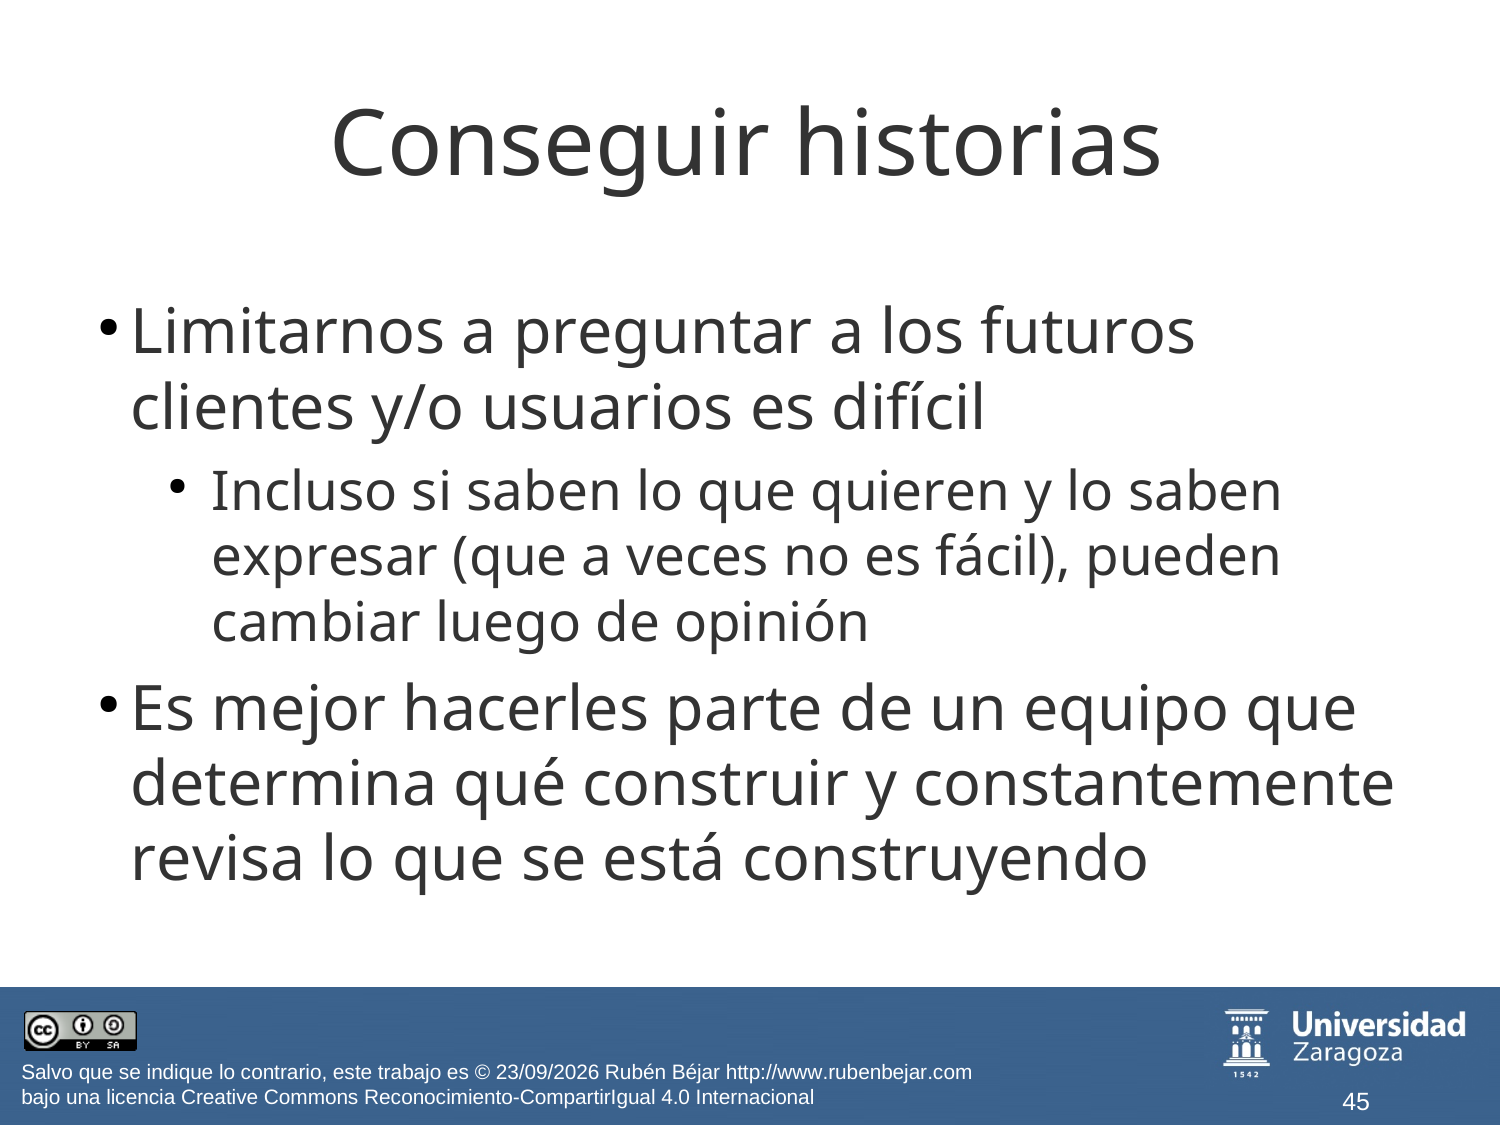

# Conseguir historias
Limitarnos a preguntar a los futuros clientes y/o usuarios es difícil
Incluso si saben lo que quieren y lo saben expresar (que a veces no es fácil), pueden cambiar luego de opinión
Es mejor hacerles parte de un equipo que determina qué construir y constantemente revisa lo que se está construyendo